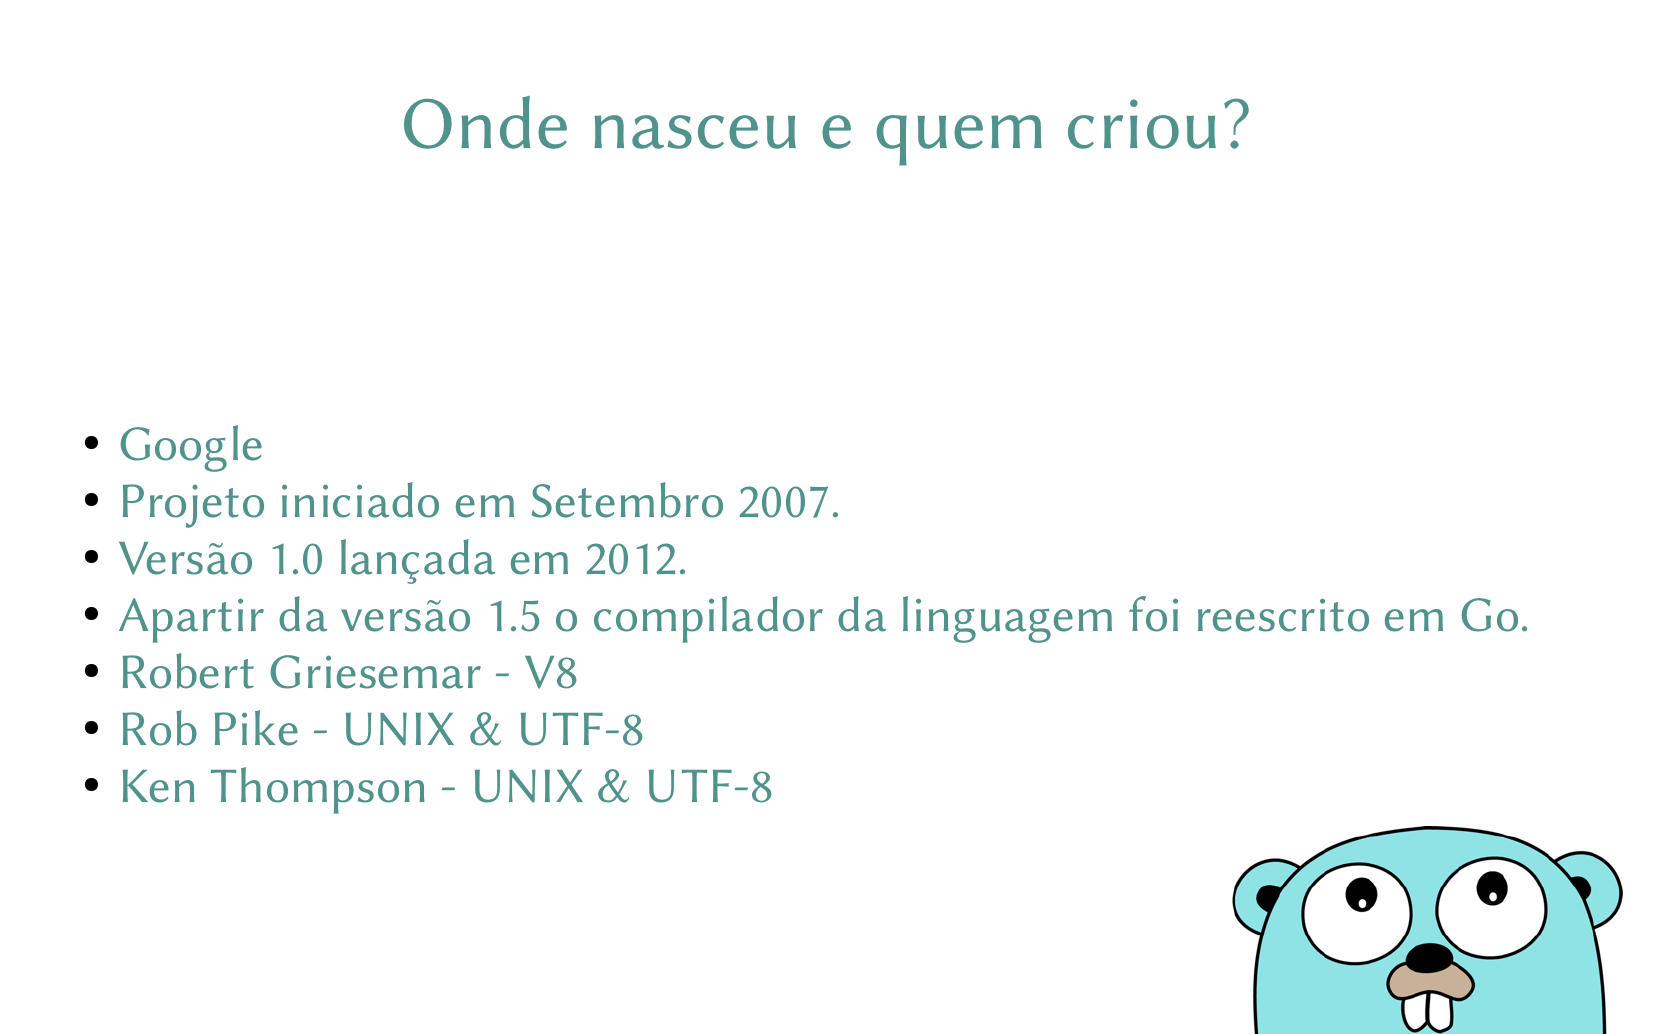

# Onde nasceu e quem criou?
Google
Projeto iniciado em Setembro 2007.
Versão 1.0 lançada em 2012.
Apartir da versão 1.5 o compilador da linguagem foi reescrito em Go.
Robert Griesemar - V8
Rob Pike - UNIX & UTF-8
Ken Thompson - UNIX & UTF-8